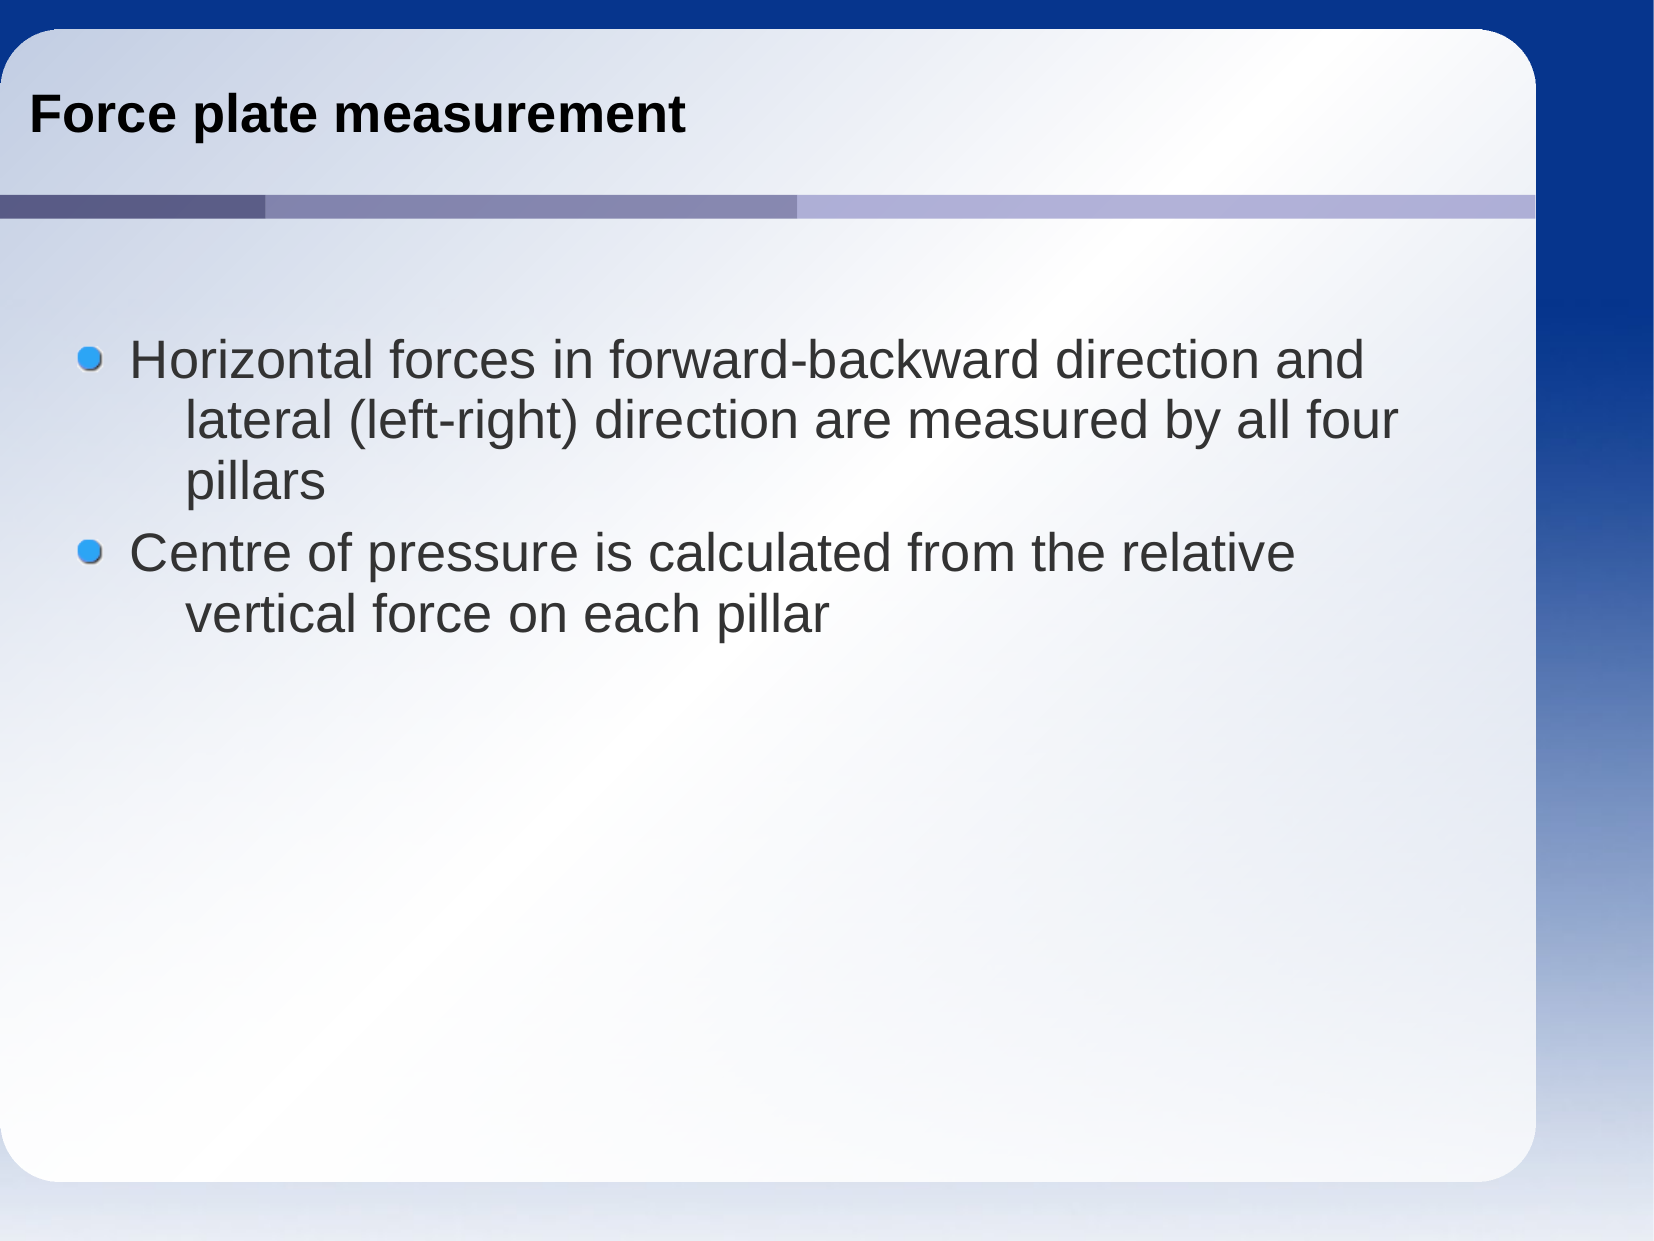

# Force plate measurement
Horizontal forces in forward-backward direction and lateral (left-right) direction are measured by all four pillars
Centre of pressure is calculated from the relative vertical force on each pillar